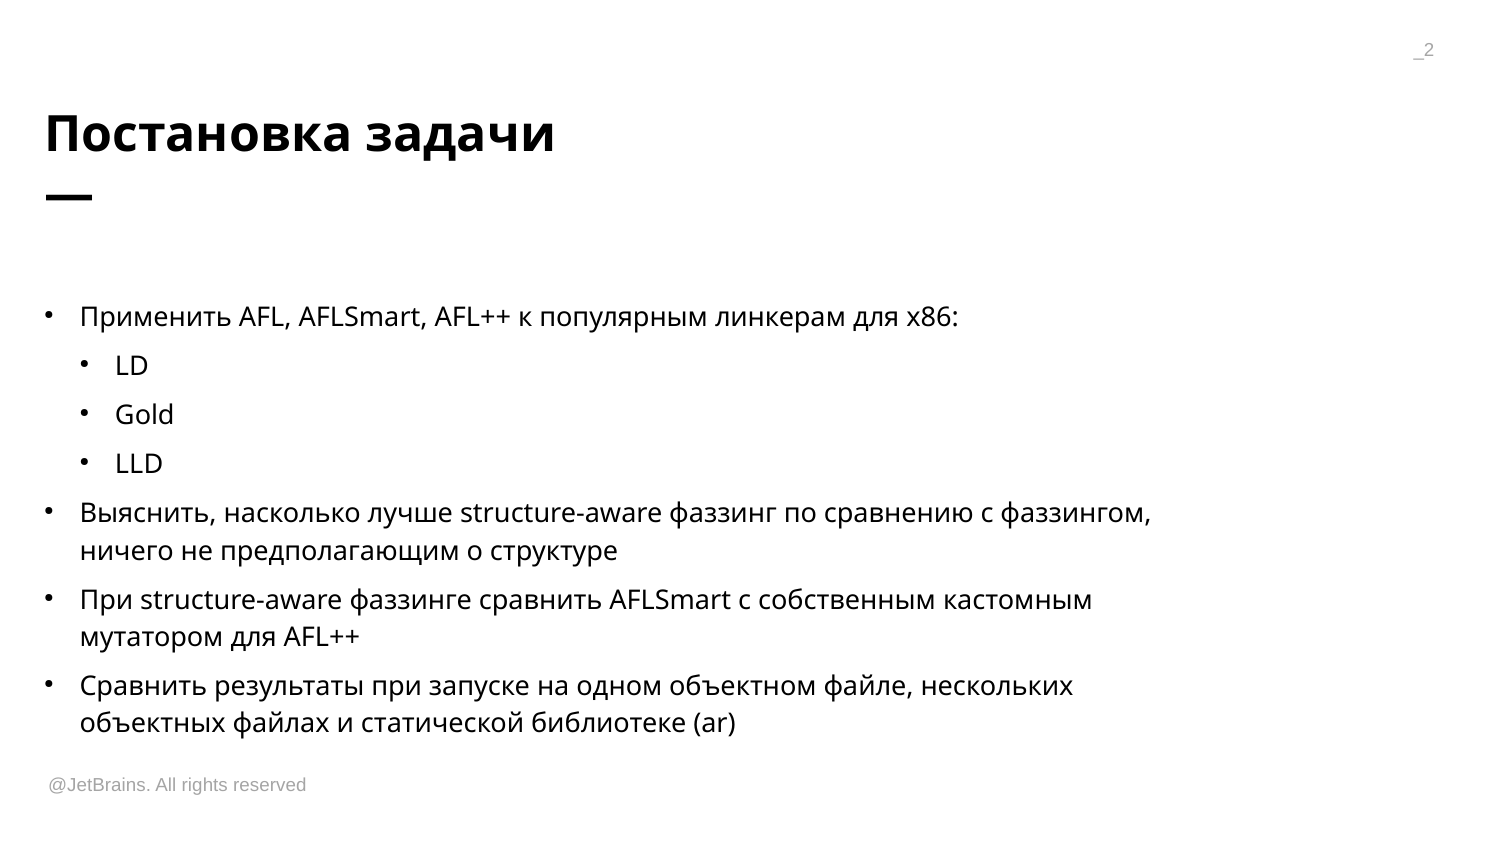

Постановка задачи
—
Применить AFL, AFLSmart, AFL++ к популярным линкерам для x86:
LD
Gold
LLD
Выяснить, насколько лучше structure-aware фаззинг по сравнению с фаззингом, ничего не предполагающим о структуре
При structure-aware фаззинге сравнить AFLSmart с собственным кастомным мутатором для AFL++
Сравнить результаты при запуске на одном объектном файле, нескольких объектных файлах и статической библиотеке (ar)
@JetBrains. All rights reserved